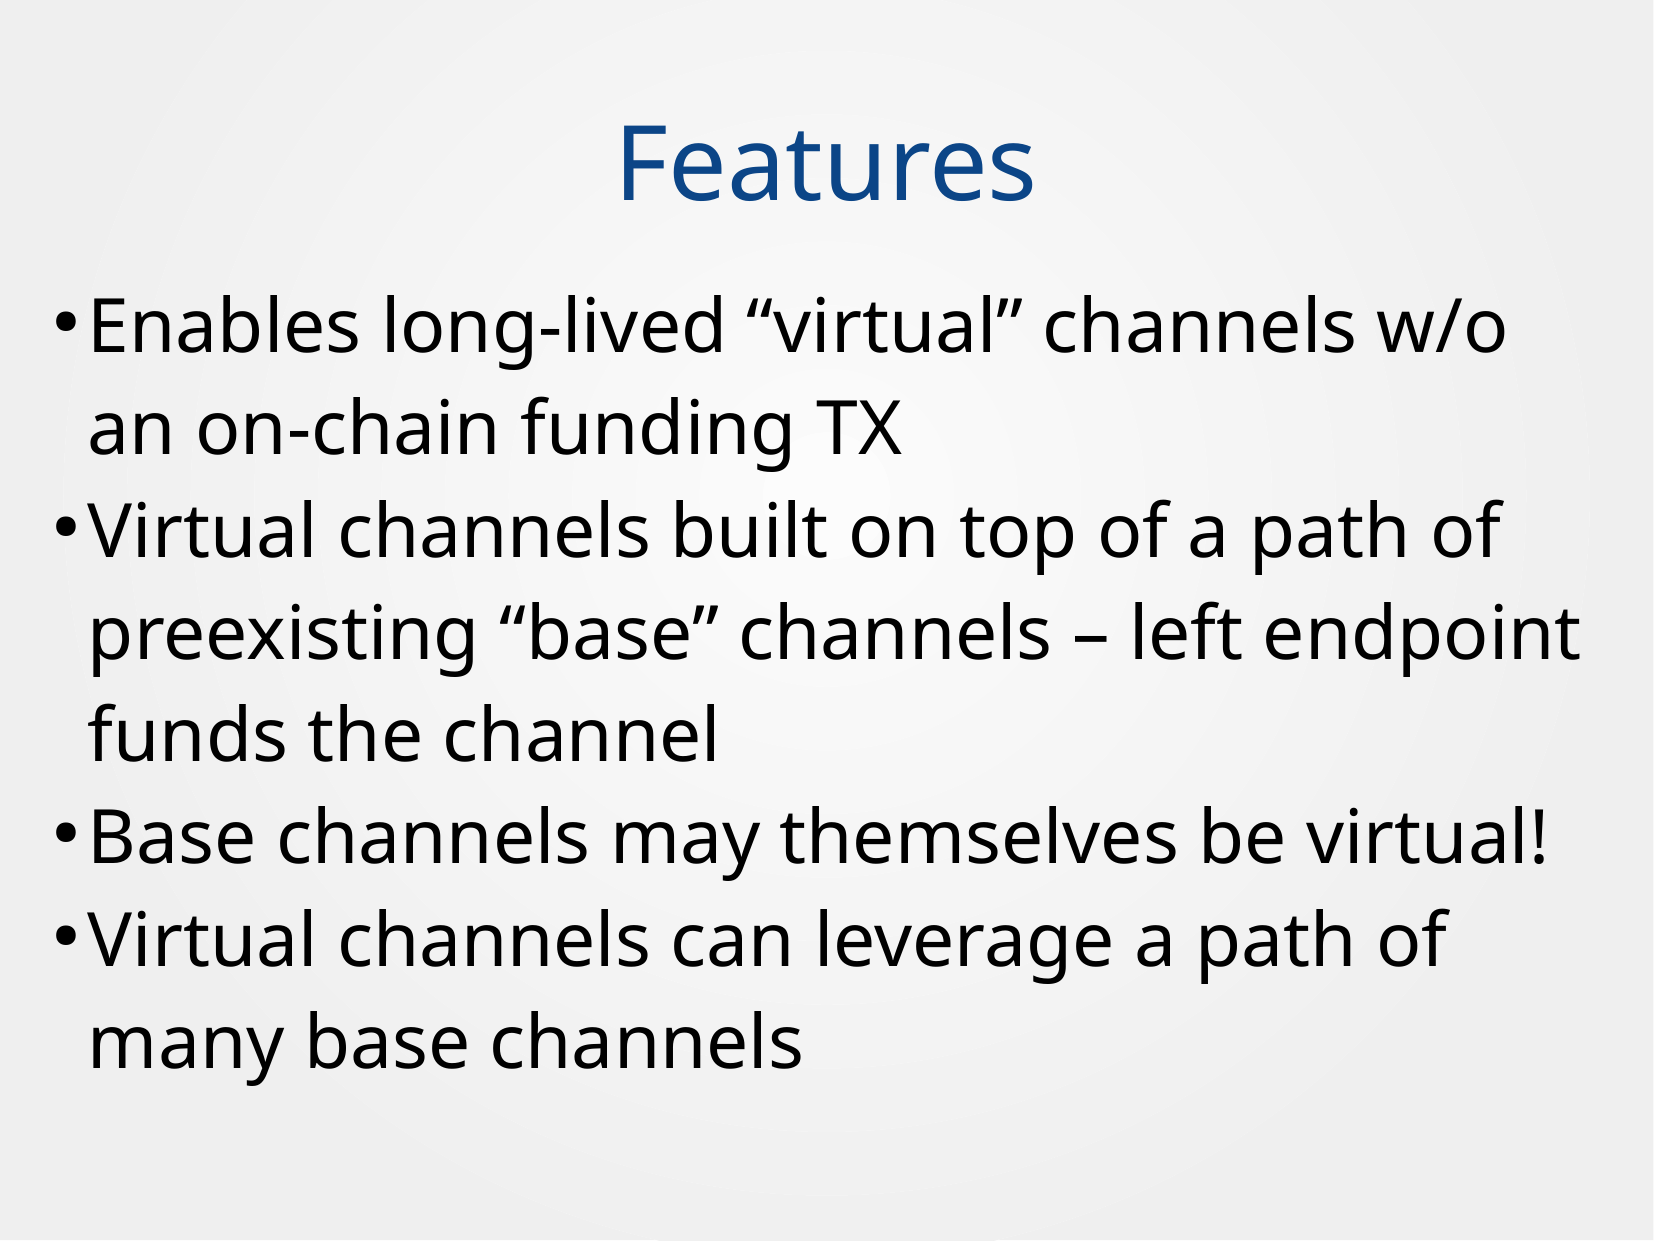

Features
# Enables long-lived “virtual” channels w/o an on-chain funding TX
Virtual channels built on top of a path of preexisting “base” channels – left endpoint funds the channel
Base channels may themselves be virtual!
Virtual channels can leverage a path of many base channels